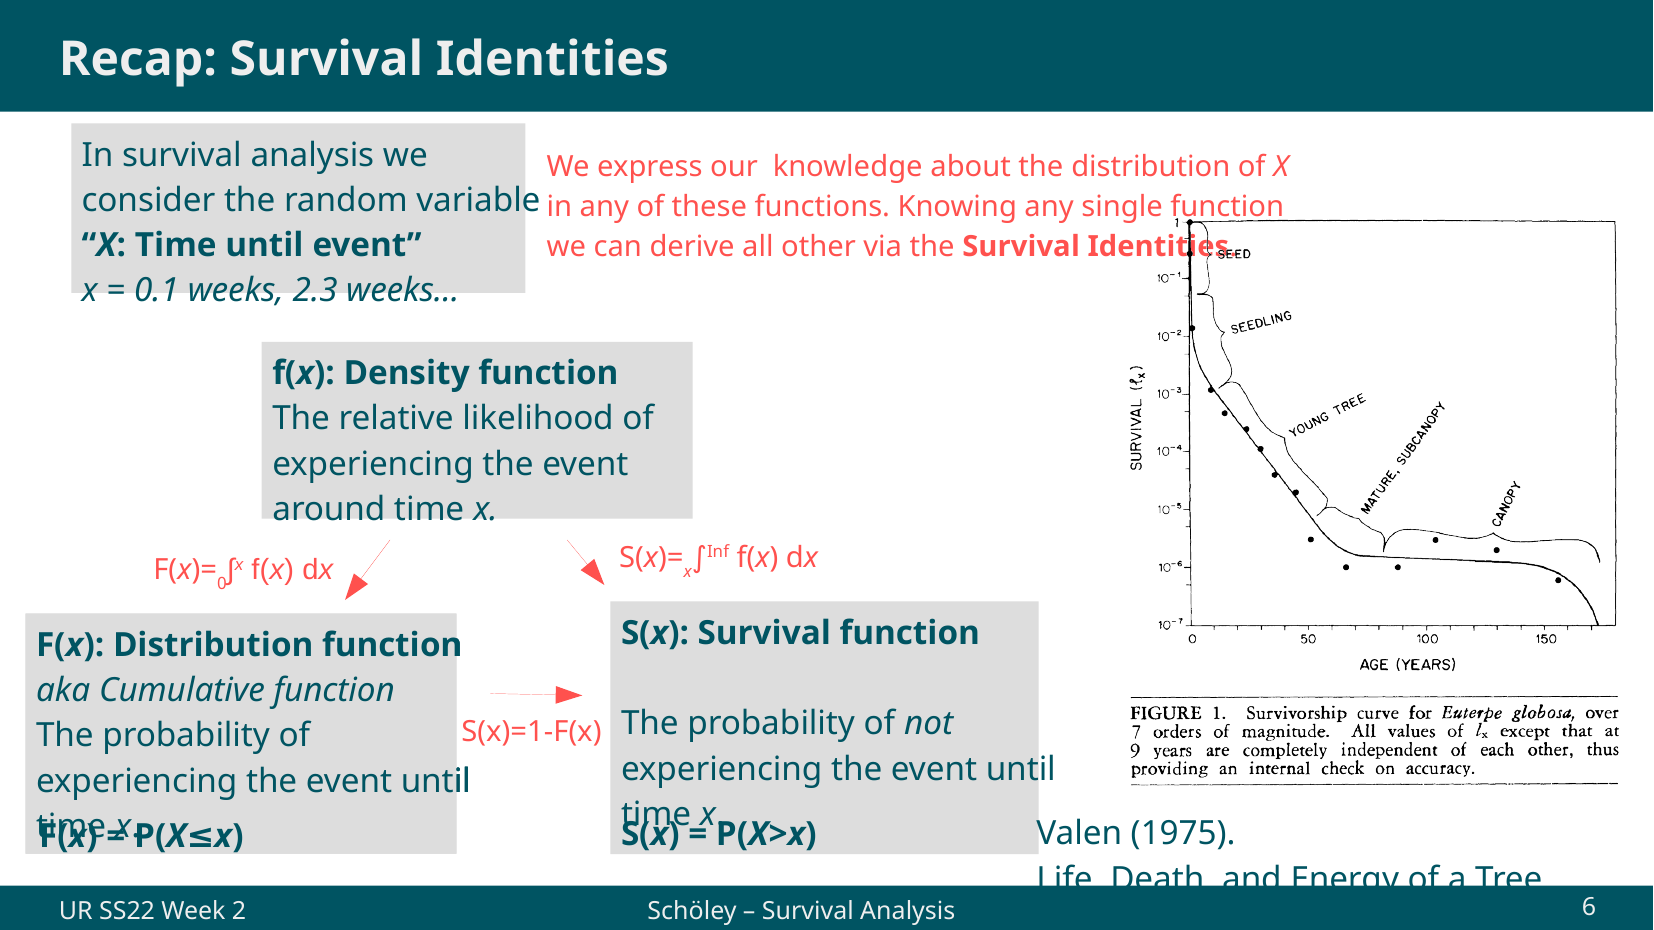

# Recap: Survival Identities
In survival analysis we
consider the random variable
“X: Time until event”
x = 0.1 weeks, 2.3 weeks…
We express our knowledge about the distribution of X in any of these functions. Knowing any single function we can derive all other via the Survival Identities.
f(x): Density function
The relative likelihood of
experiencing the event
around time x.
S(x)=x∫Inf f(x) dx
F(x)=0∫x f(x) dx
S(x): Survival function
The probability of not
experiencing the event until
time x.
F(x): Distribution function
aka Cumulative function
The probability of
experiencing the event until
time x.
F(x): Distribution function
aka Cumulative function
The probability of
experiencing the event until
time x.
F(x): Distribution function
aka Cumulative function
The probability of
experiencing the event until
time x.
S(x)=1-F(x)
Valen (1975). Life, Death, and Energy of a Tree.
S(x) = P(X>x)
F(x) = P(X≤x)
6
UR SS22 Week 2
Schöley – Survival Analysis